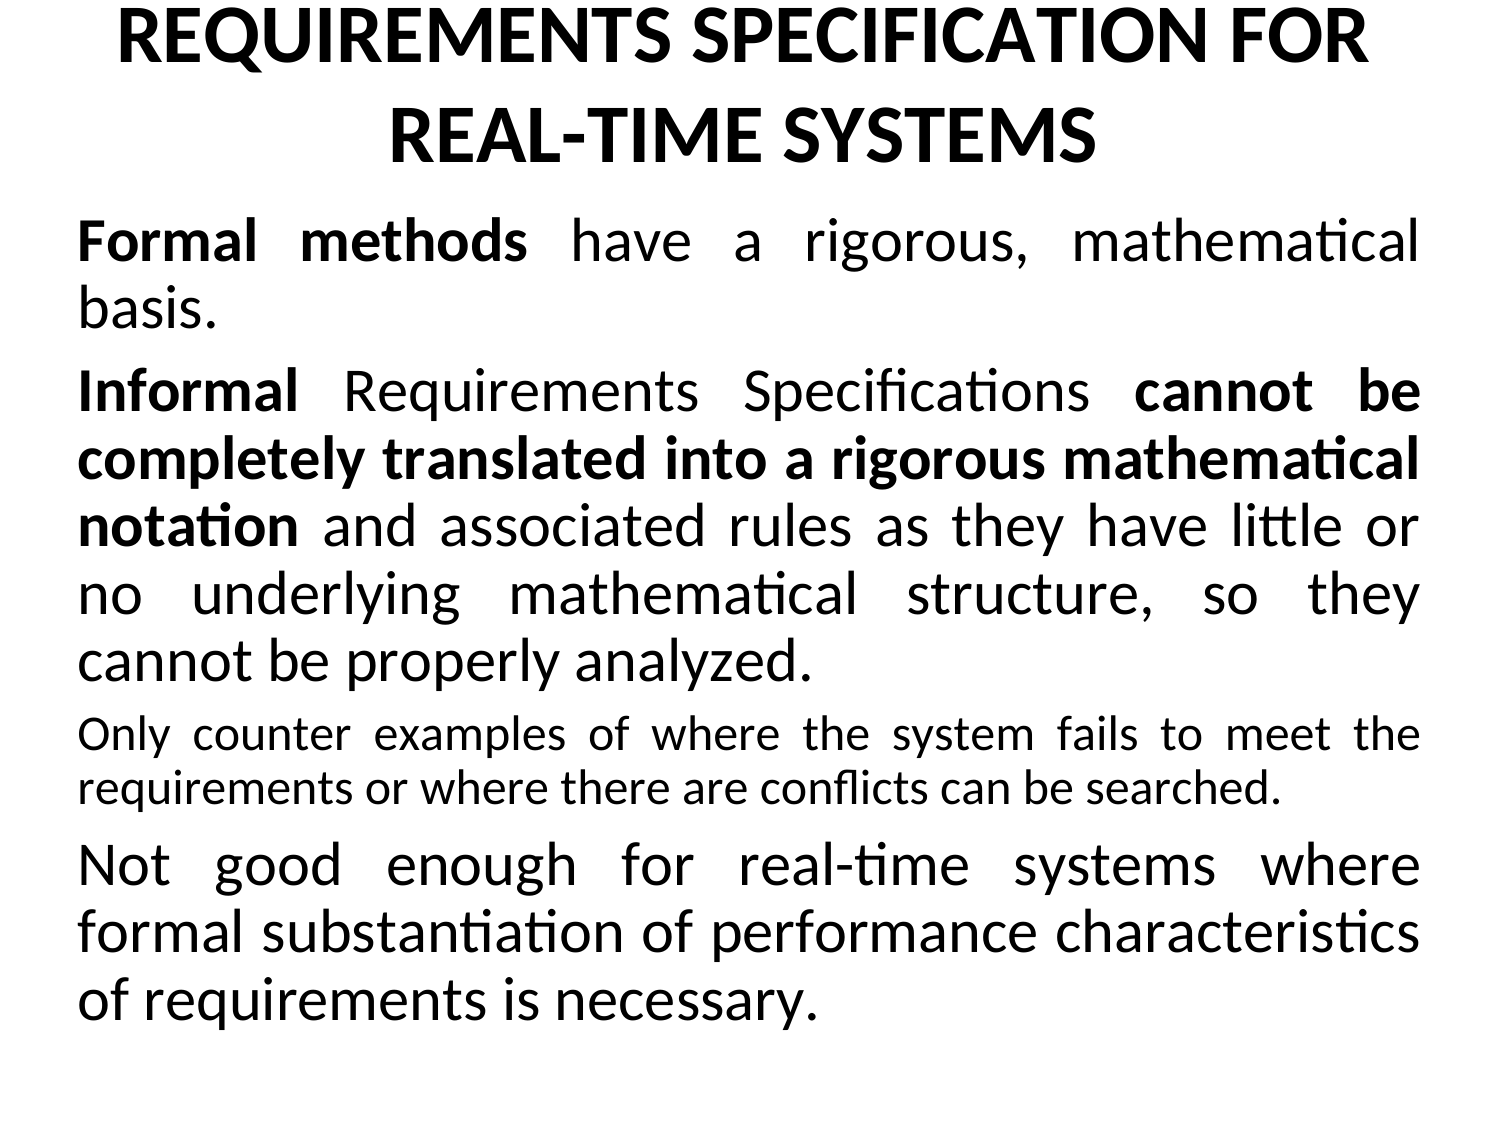

# REQUIREMENTS SPECIFICATION FOR REAL-TIME SYSTEMS
Formal methods have a rigorous, mathematical basis.
Informal Requirements Specifications cannot be completely translated into a rigorous mathematical notation and associated rules as they have little or no underlying mathematical structure, so they cannot be properly analyzed.
Only counter examples of where the system fails to meet the requirements or where there are conflicts can be searched.
Not good enough for real-time systems where formal substantiation of performance characteristics of requirements is necessary.